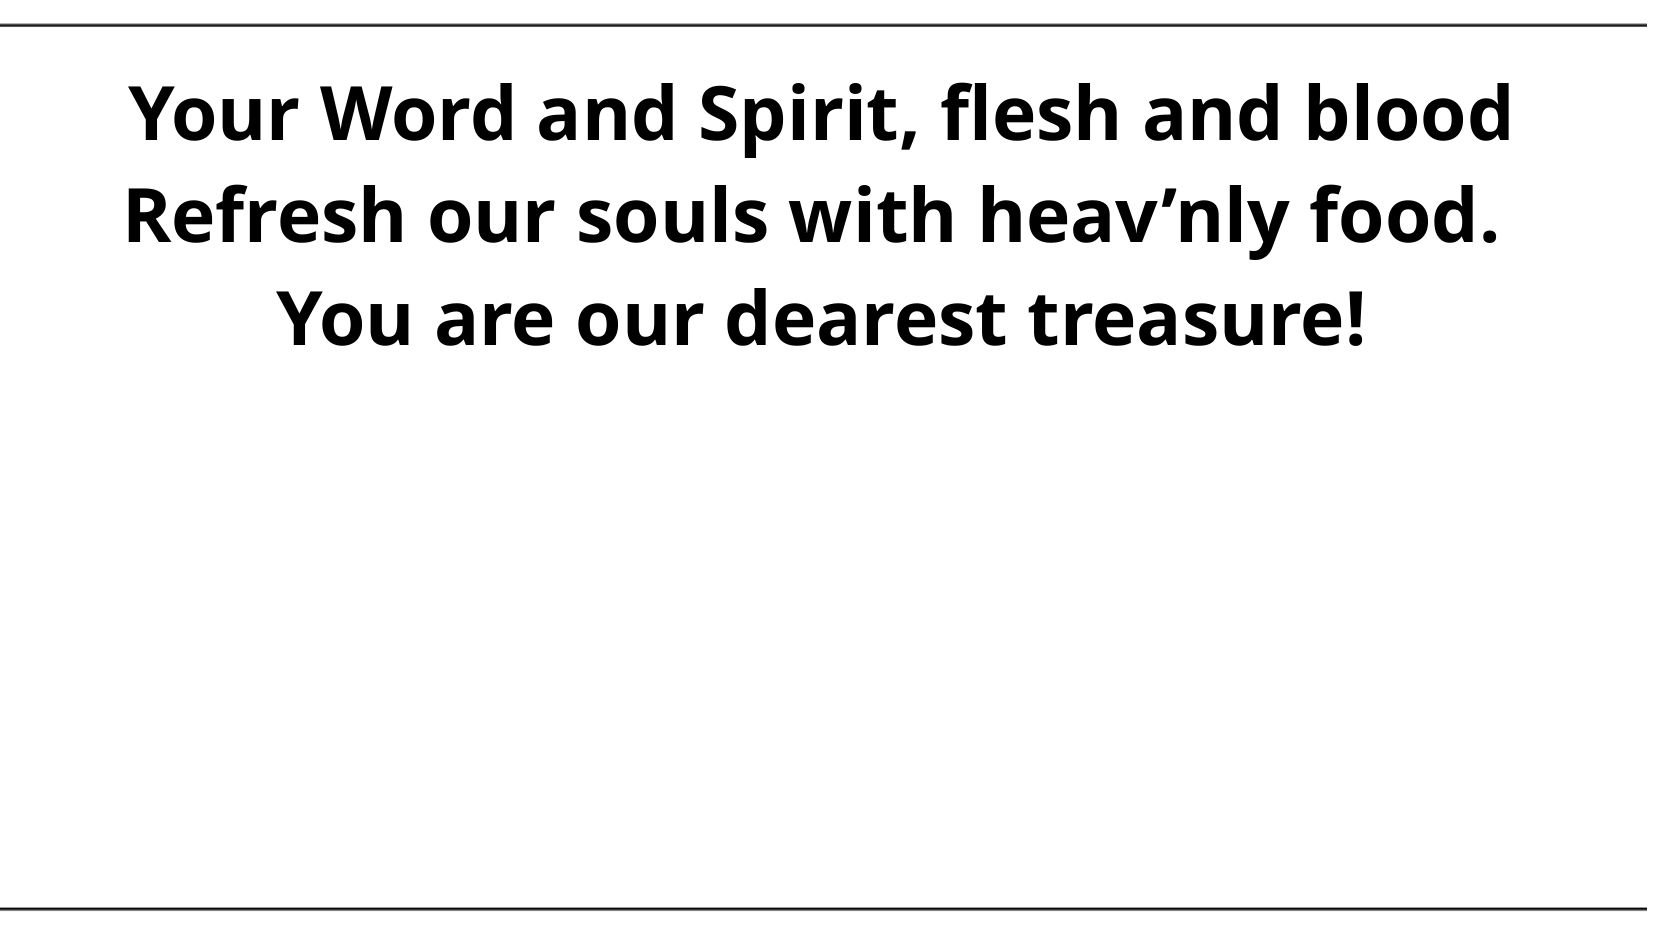

Your Word and Spirit, flesh and blood
Refresh our souls with heav’nly food.
You are our dearest treasure!